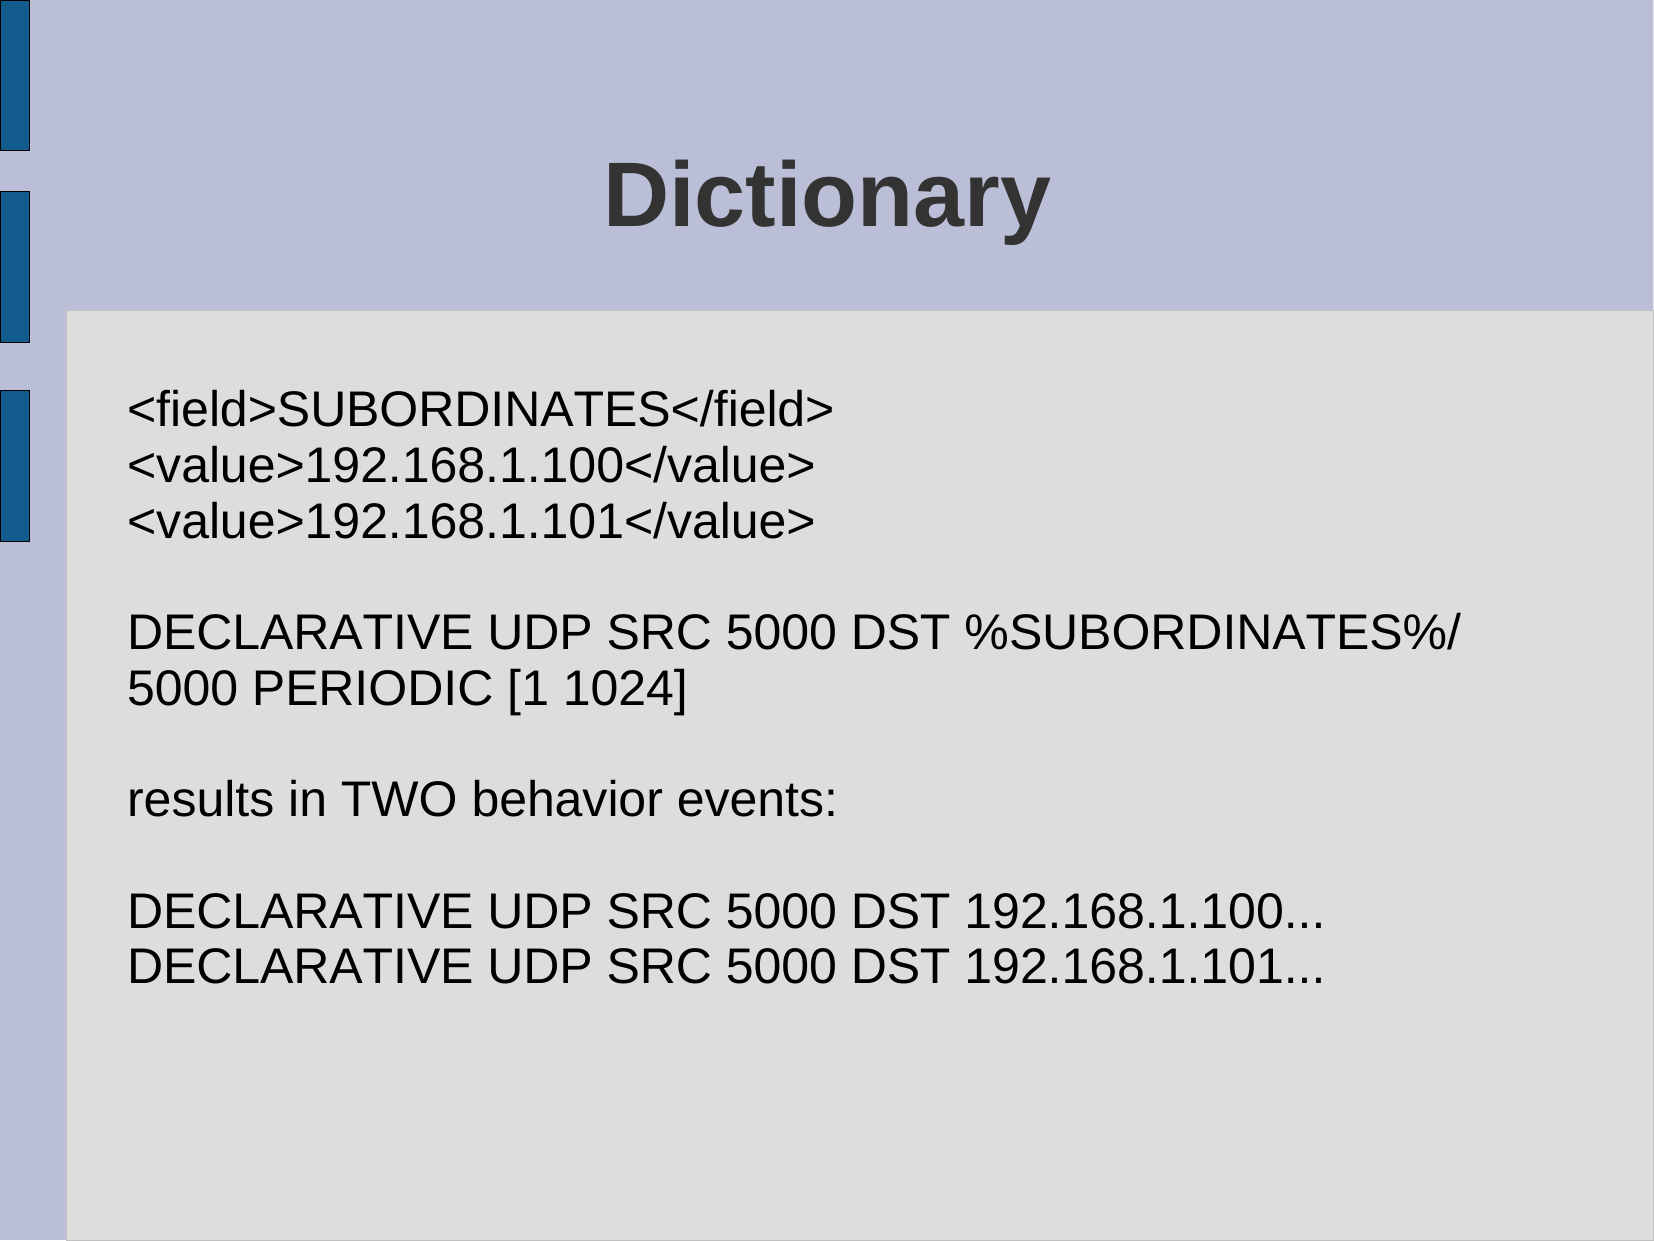

# Dictionary
<field>SUBORDINATES</field>
<value>192.168.1.100</value>
<value>192.168.1.101</value>
DECLARATIVE UDP SRC 5000 DST %SUBORDINATES%/5000 PERIODIC [1 1024]
results in TWO behavior events:
DECLARATIVE UDP SRC 5000 DST 192.168.1.100...
DECLARATIVE UDP SRC 5000 DST 192.168.1.101...